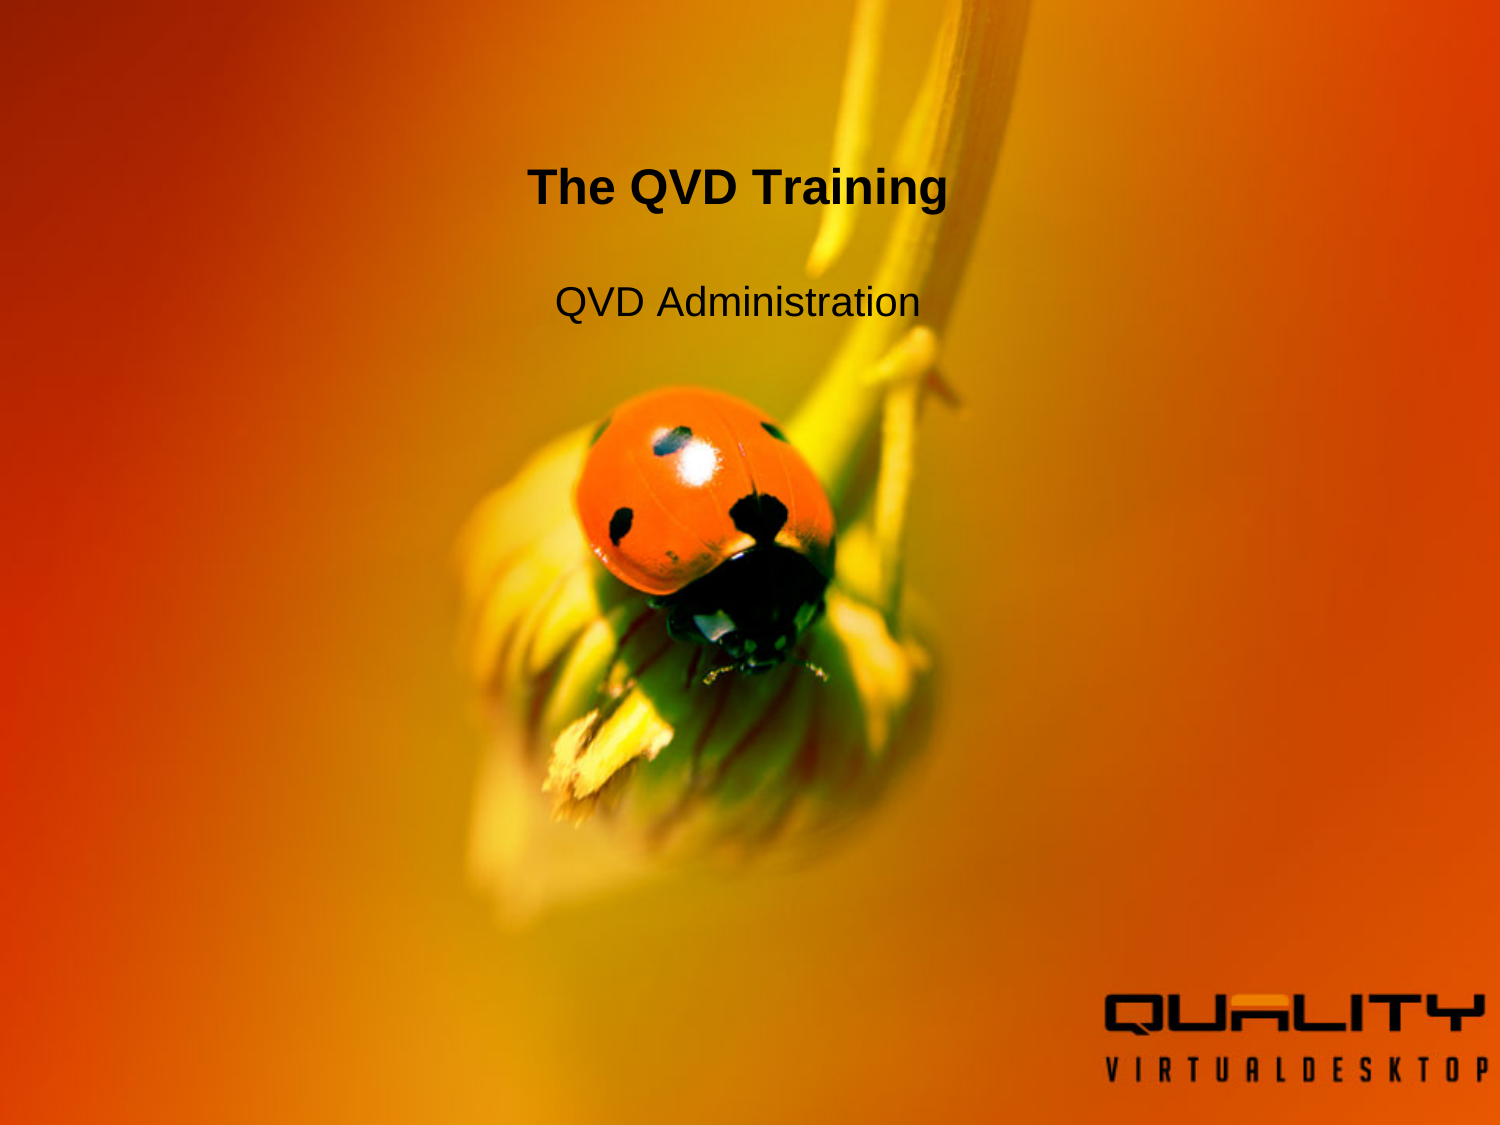

The QVD Training
QVD Administration
# Nombre del Producto
Fulanito de Tal
Cargo